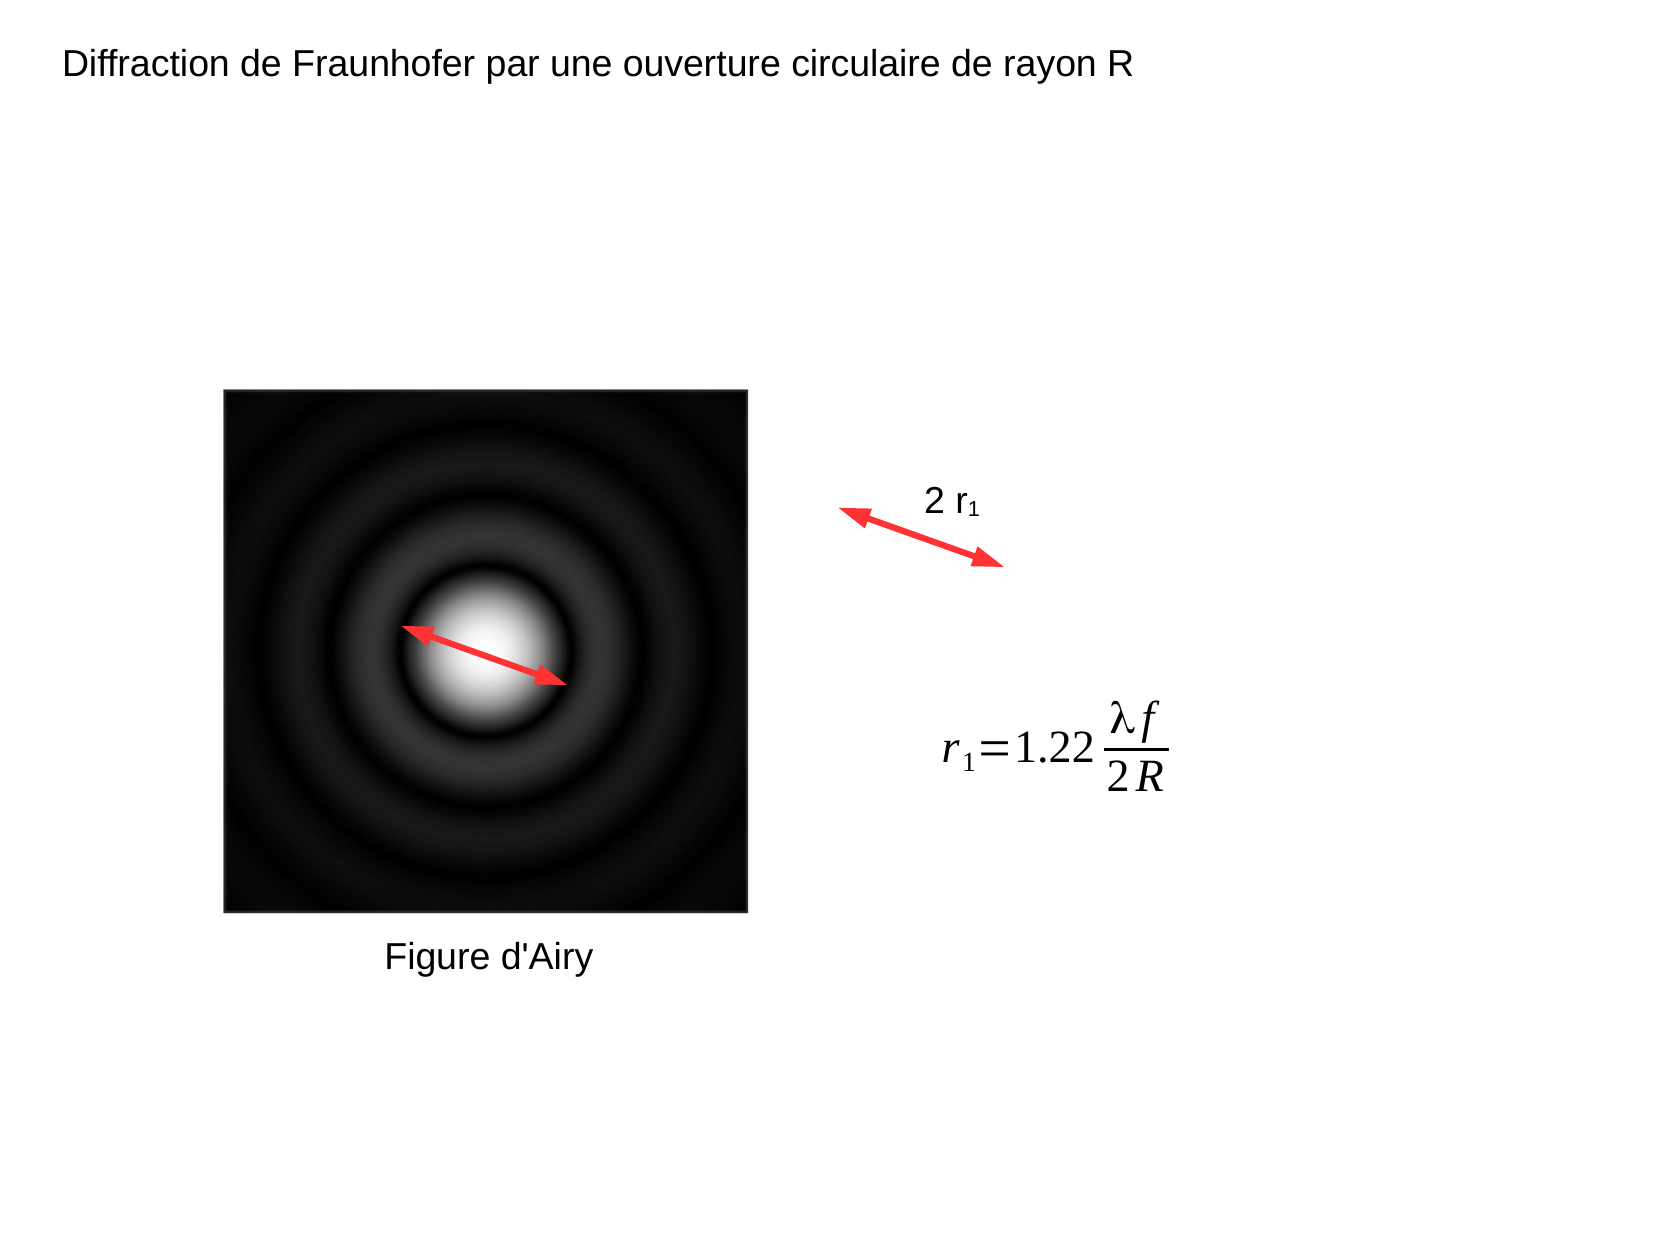

Diffraction de Fraunhofer par une ouverture circulaire de rayon R
2 r1
Figure d'Airy